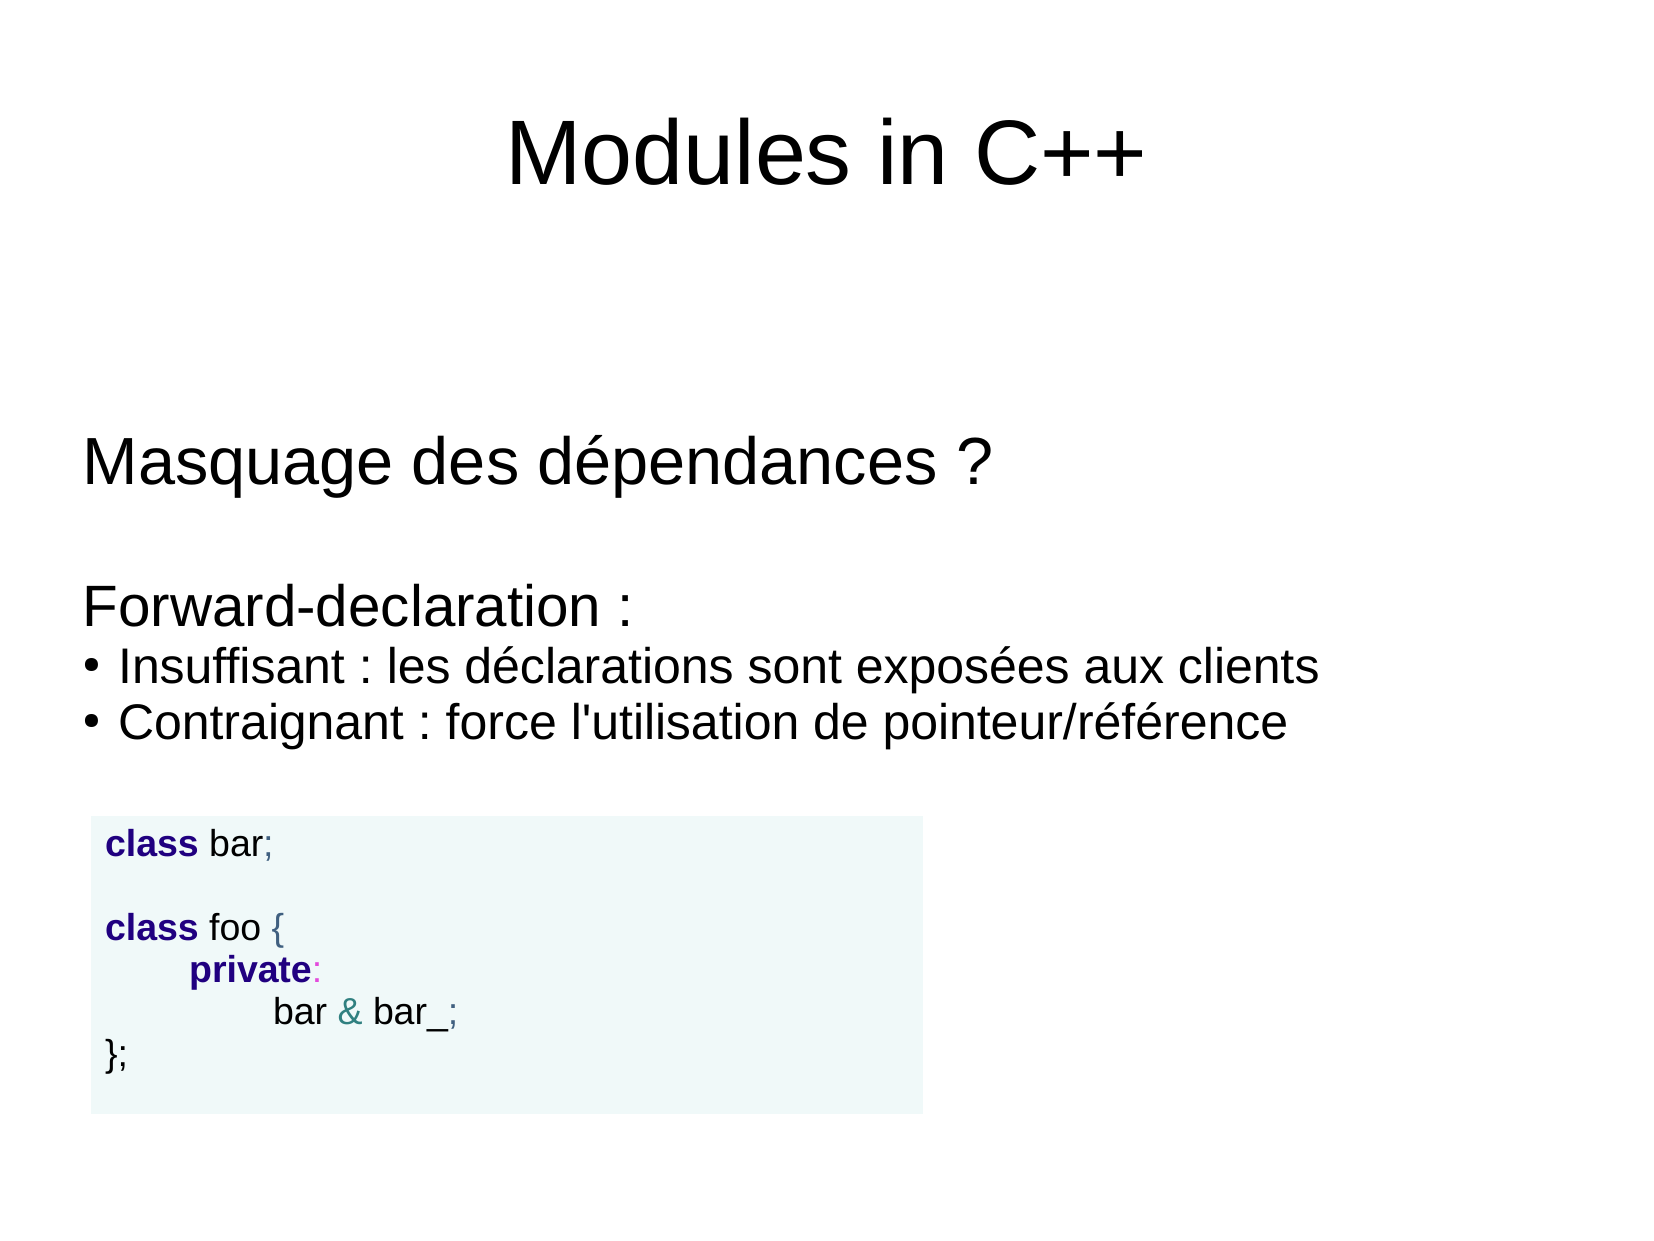

# Modules in C++
Masquage des dépendances ?
Forward-declaration :
Insuffisant : les déclarations sont exposées aux clients
Contraignant : force l'utilisation de pointeur/référence
| class bar; class foo { private: bar & bar\_; }; |
| --- |